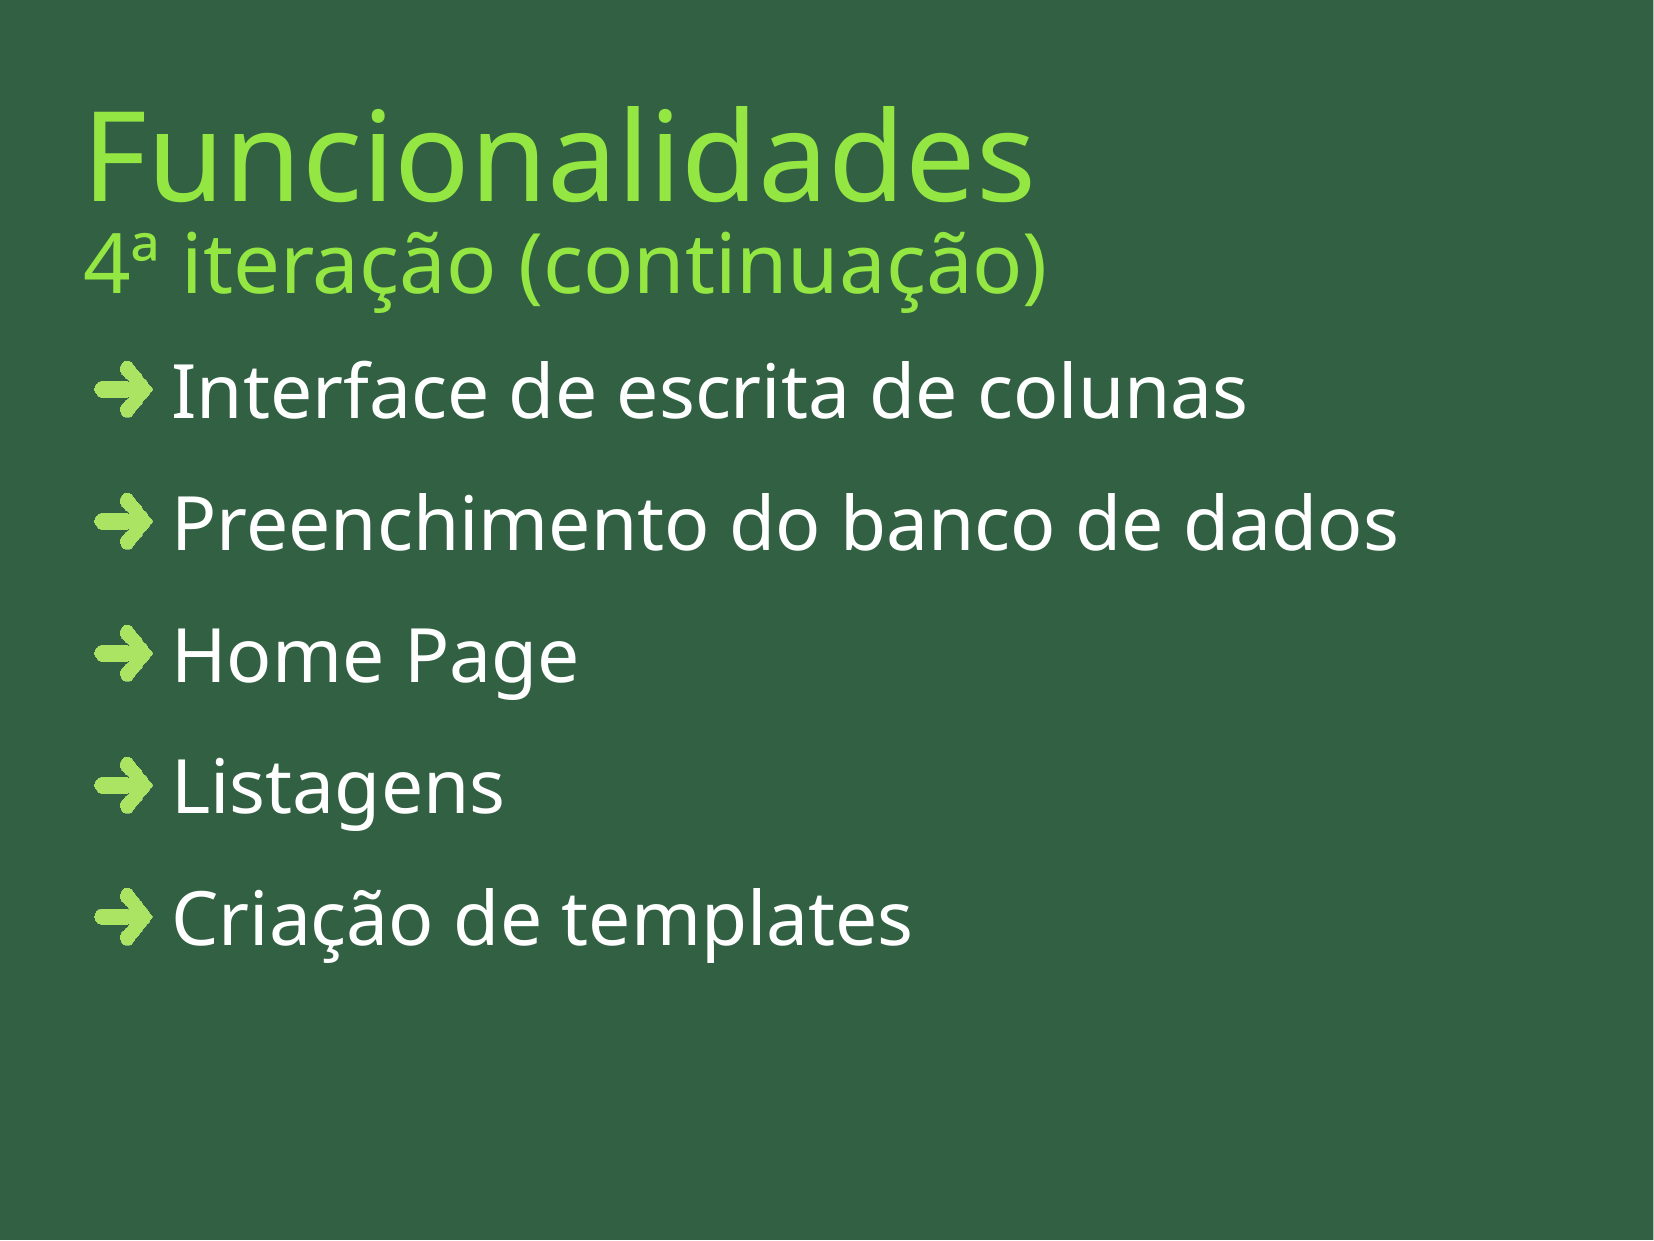

# Funcionalidades
4ª iteração (continuação)
 Interface de escrita de colunas
 Preenchimento do banco de dados
 Home Page
 Listagens
 Criação de templates